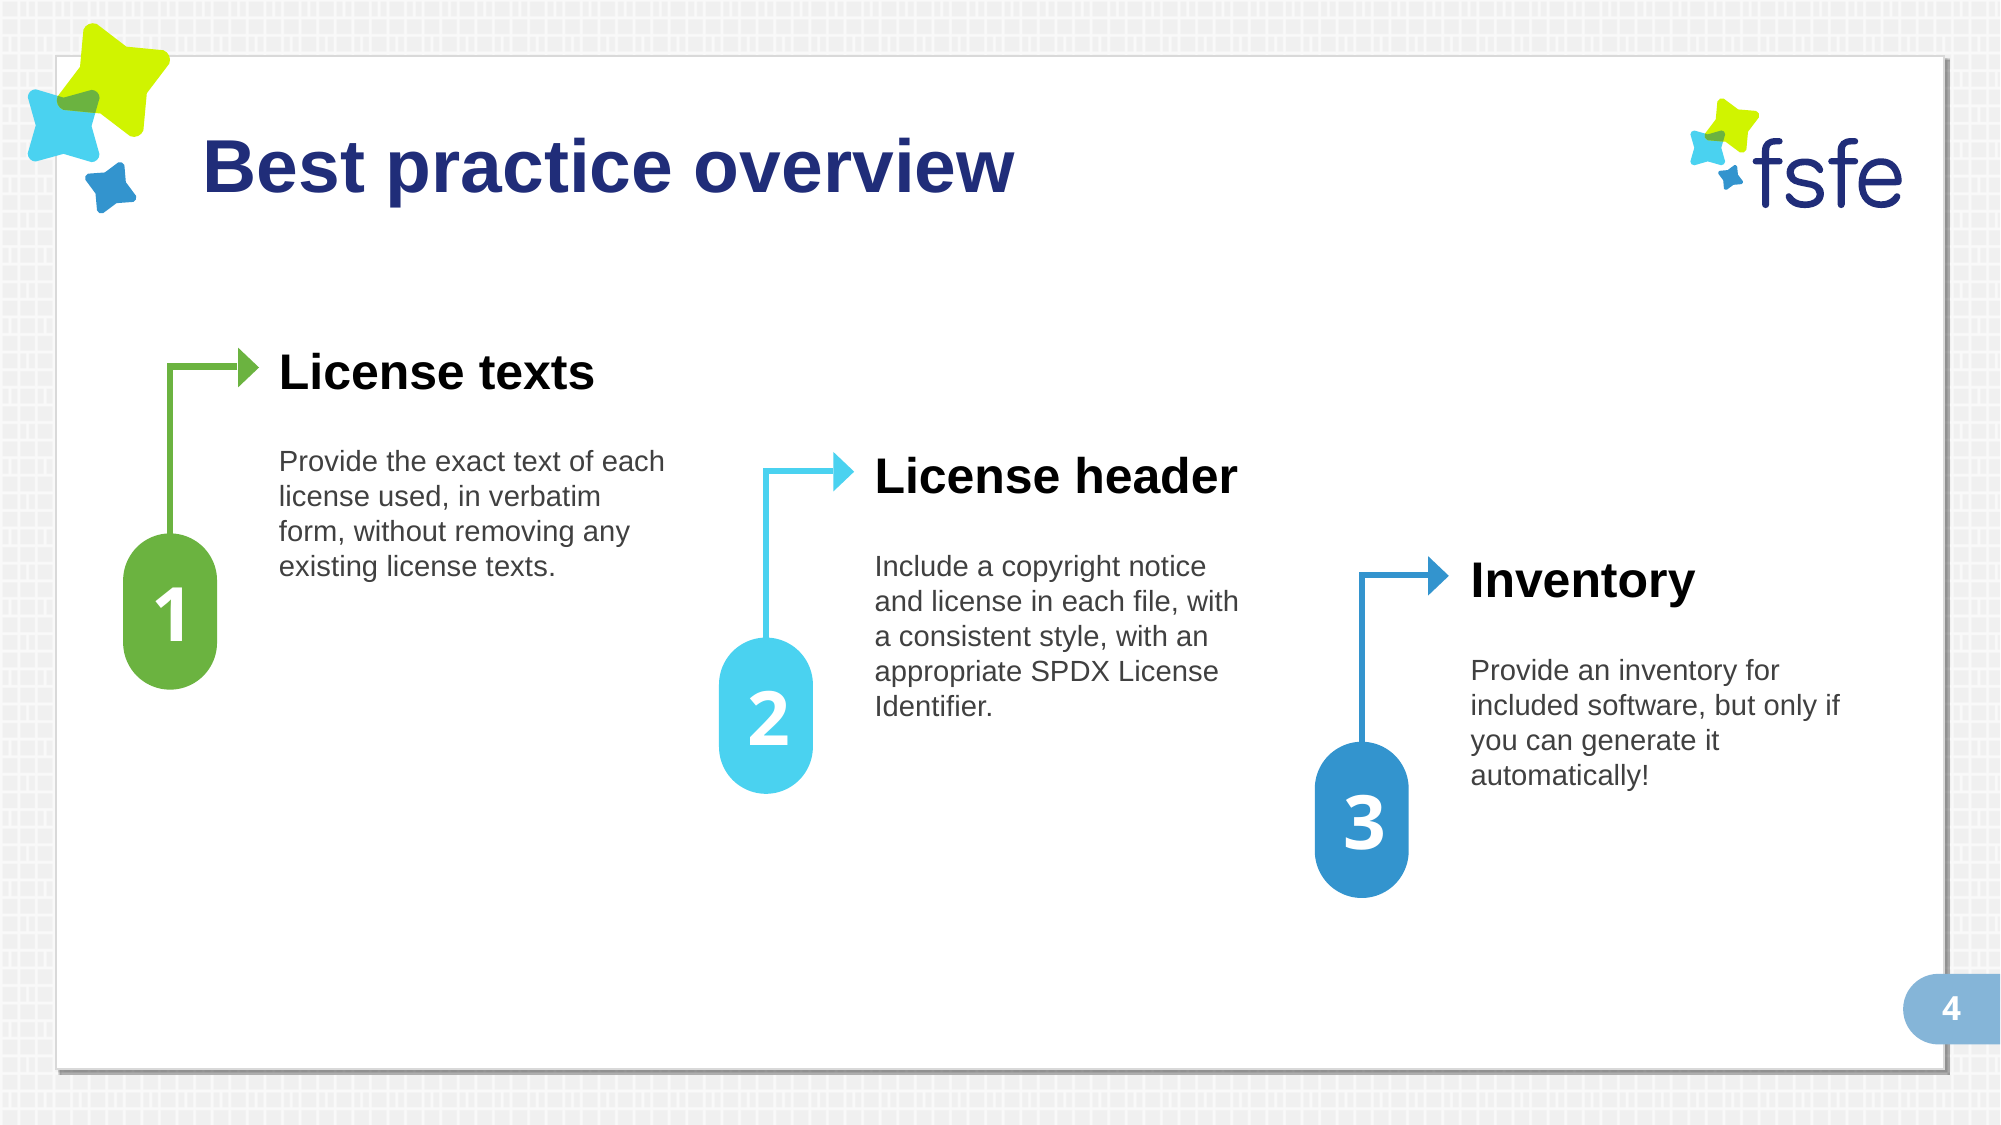

# Best practice overview
License texts
Provide the exact text of each license used, in verbatim form, without removing any existing license texts.
License header
Include a copyright notice and license in each file, with a consistent style, with an appropriate SPDX License Identifier.
Inventory
Provide an inventory for included software, but only if you can generate it automatically!